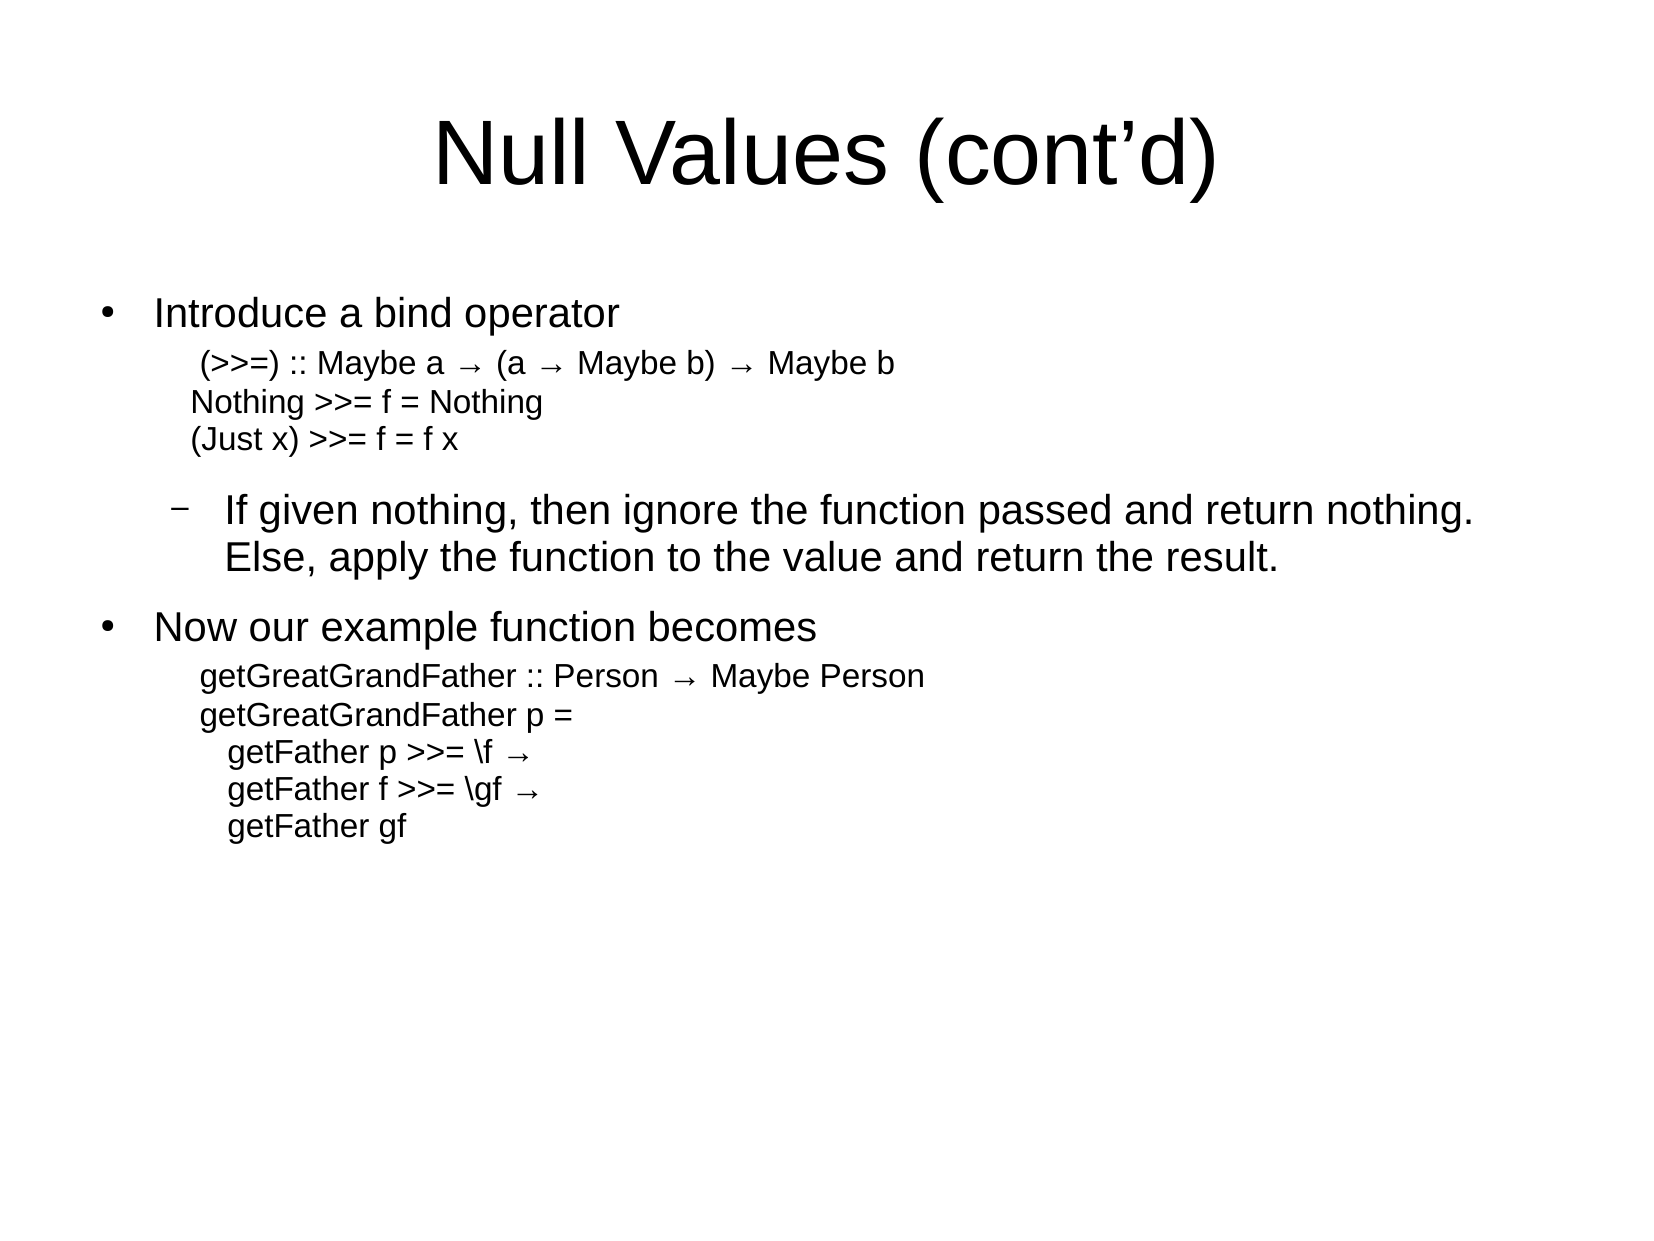

# Null Values (cont’d)
Introduce a bind operator
 (>>=) :: Maybe a → (a → Maybe b) → Maybe b
 Nothing >>= f = Nothing
 (Just x) >>= f = f x
If given nothing, then ignore the function passed and return nothing. Else, apply the function to the value and return the result.
Now our example function becomes
 getGreatGrandFather :: Person → Maybe Person
 getGreatGrandFather p =
 getFather p >>= \f →
 getFather f >>= \gf →
 getFather gf